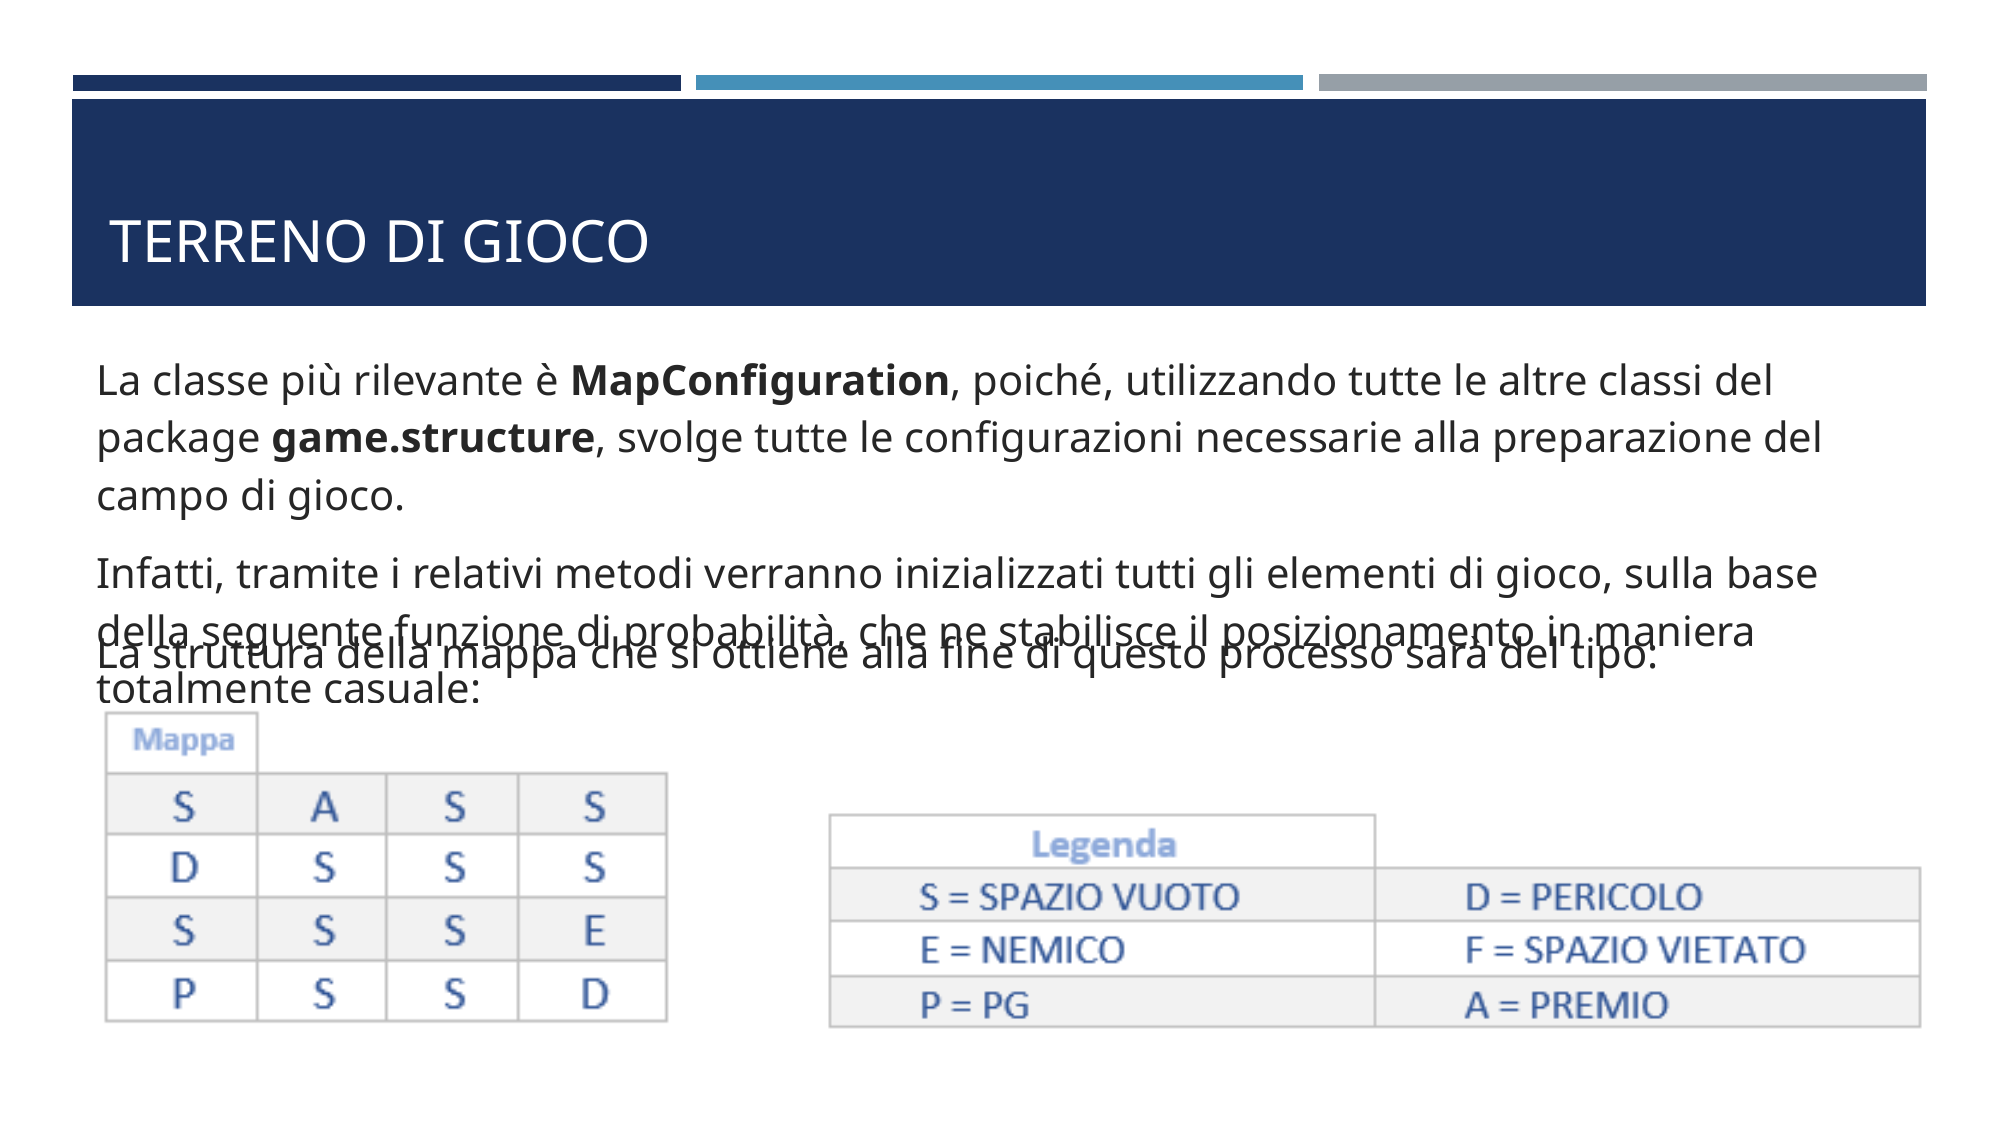

# Terreno di gioco
La classe più rilevante è MapConfiguration, poiché, utilizzando tutte le altre classi del package game.structure, svolge tutte le configurazioni necessarie alla preparazione del campo di gioco.
Infatti, tramite i relativi metodi verranno inizializzati tutti gli elementi di gioco, sulla base della seguente funzione di probabilità, che ne stabilisce il posizionamento in maniera totalmente casuale:
La struttura della mappa che si ottiene alla fine di questo processo sarà del tipo: